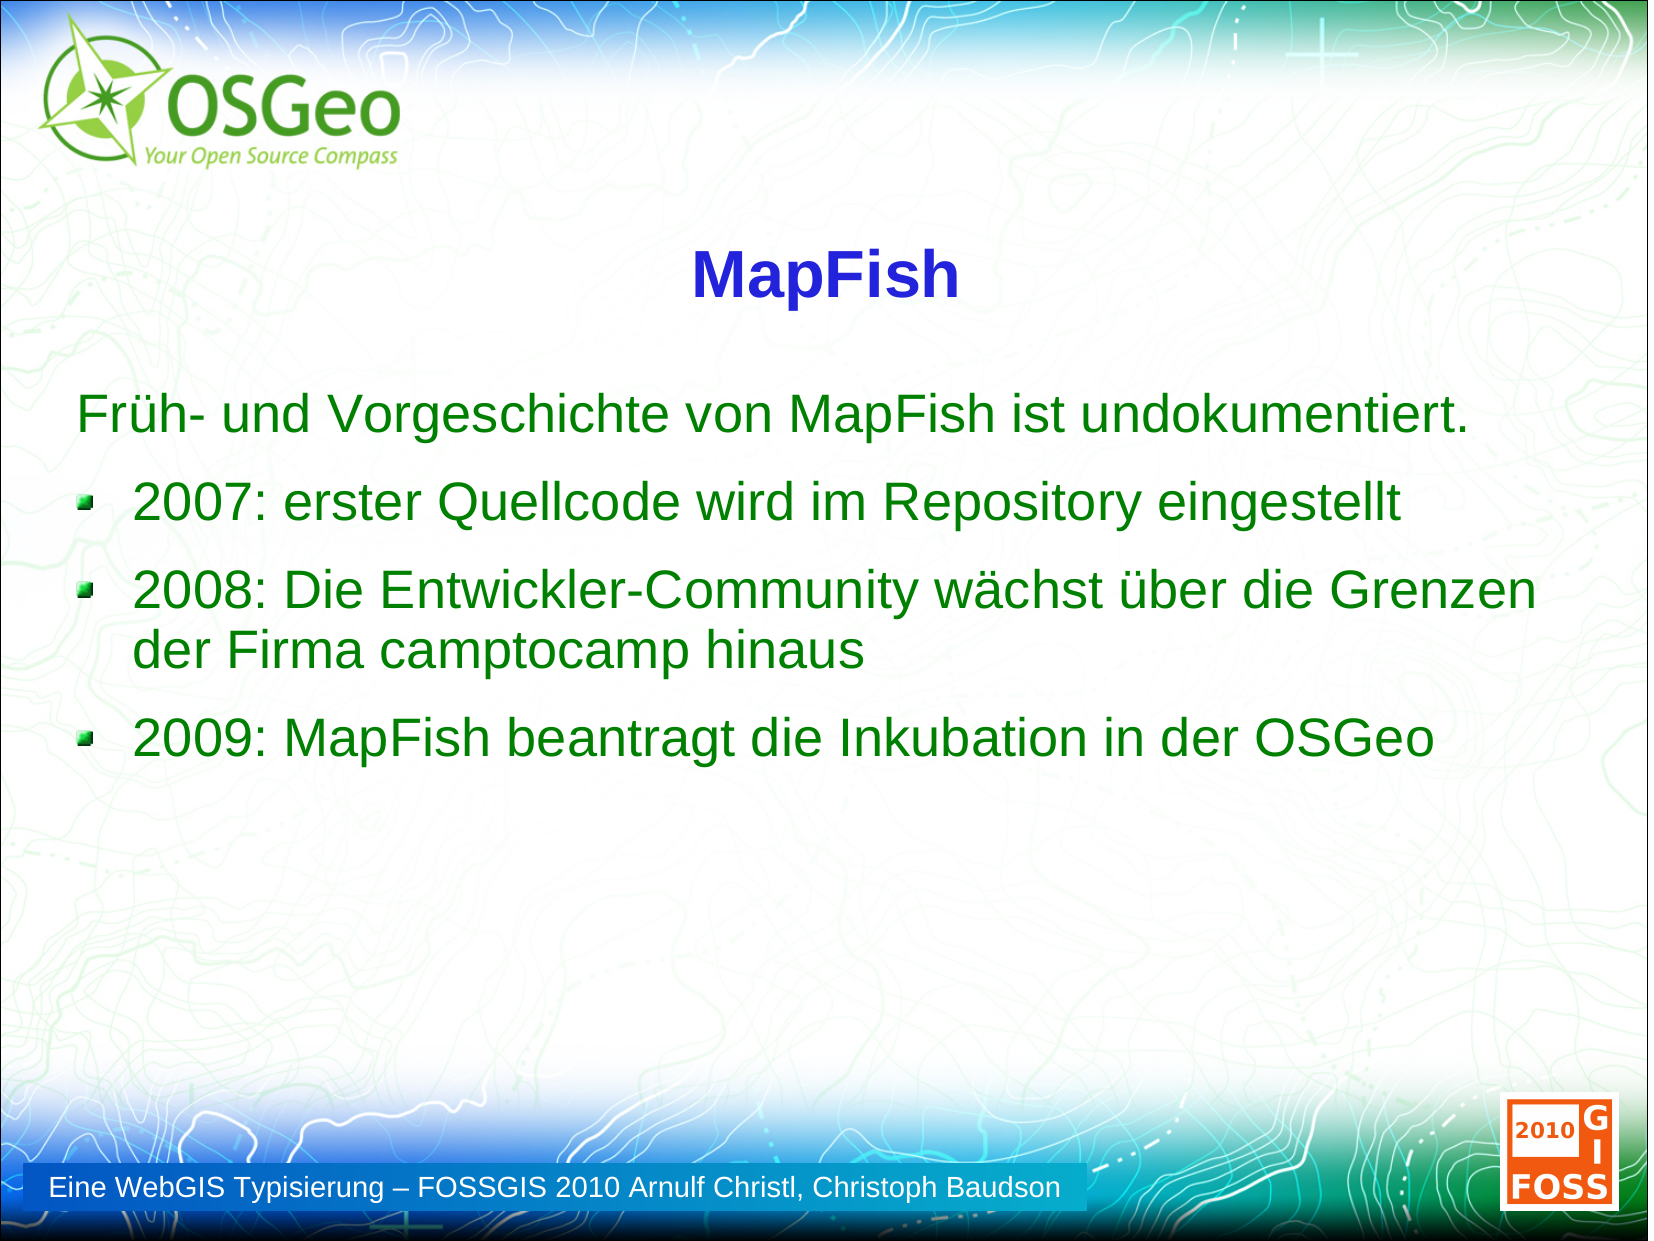

# MapFish
Früh- und Vorgeschichte von MapFish ist undokumentiert.
2007: erster Quellcode wird im Repository eingestellt
2008: Die Entwickler-Community wächst über die Grenzen der Firma camptocamp hinaus
2009: MapFish beantragt die Inkubation in der OSGeo